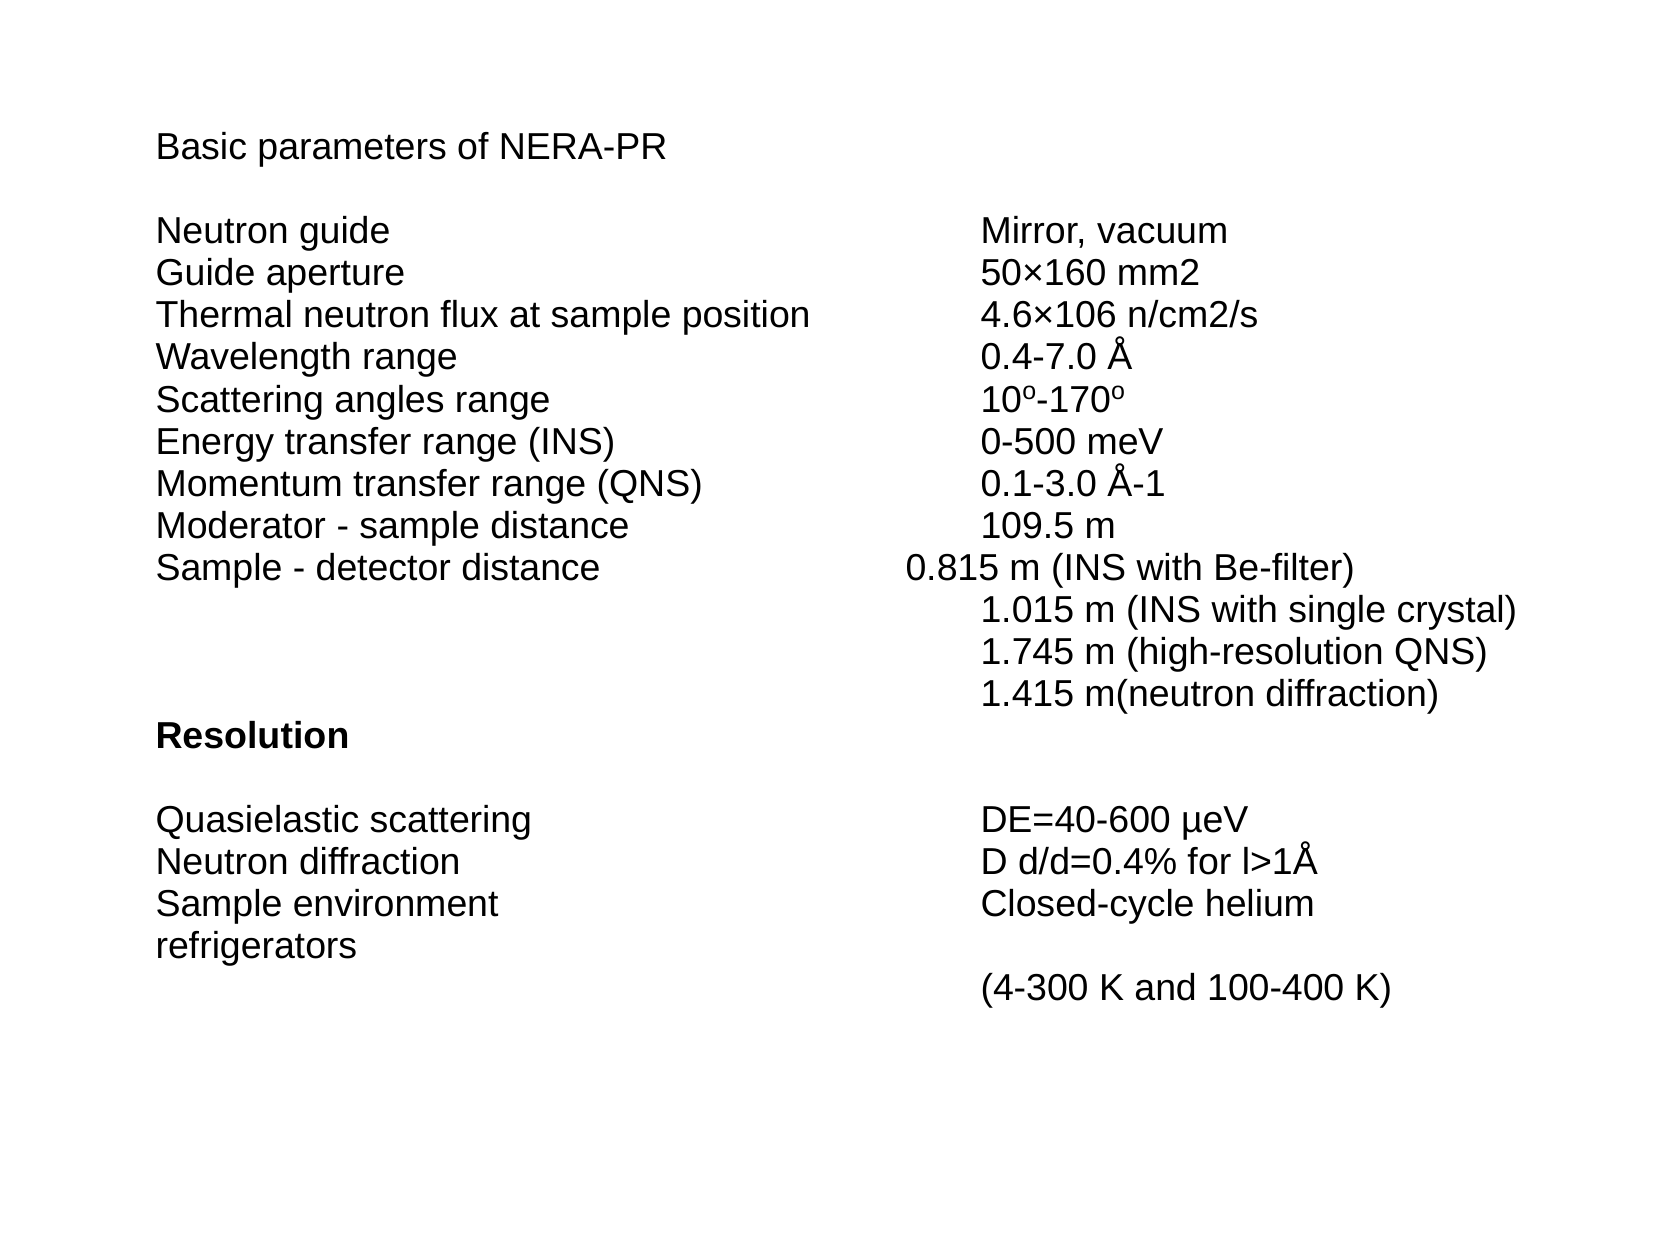

Basic parameters of NERA-PR
Neutron guide 								Mirror, vacuum
Guide aperture 							50×160 mm2
Thermal neutron flux at sample position			4.6×106 n/cm2/s
Wavelength range							0.4-7.0 Å
Scattering angles range						10o-170o
Energy transfer range (INS)					0-500 meV
Momentum transfer range (QNS)				0.1-3.0 Å-1
Moderator - sample distance					109.5 m
Sample - detector distance					0.815 m (INS with Be-filter)
 											1.015 m (INS with single crystal)
 											1.745 m (high-resolution QNS)
 											1.415 m(neutron diffraction)
Resolution
Quasielastic scattering						DE=40-600 µeV
Neutron diffraction							D d/d=0.4% for l>1Å
Sample environment							Closed-cycle helium refrigerators
											(4-300 K and 100-400 K)